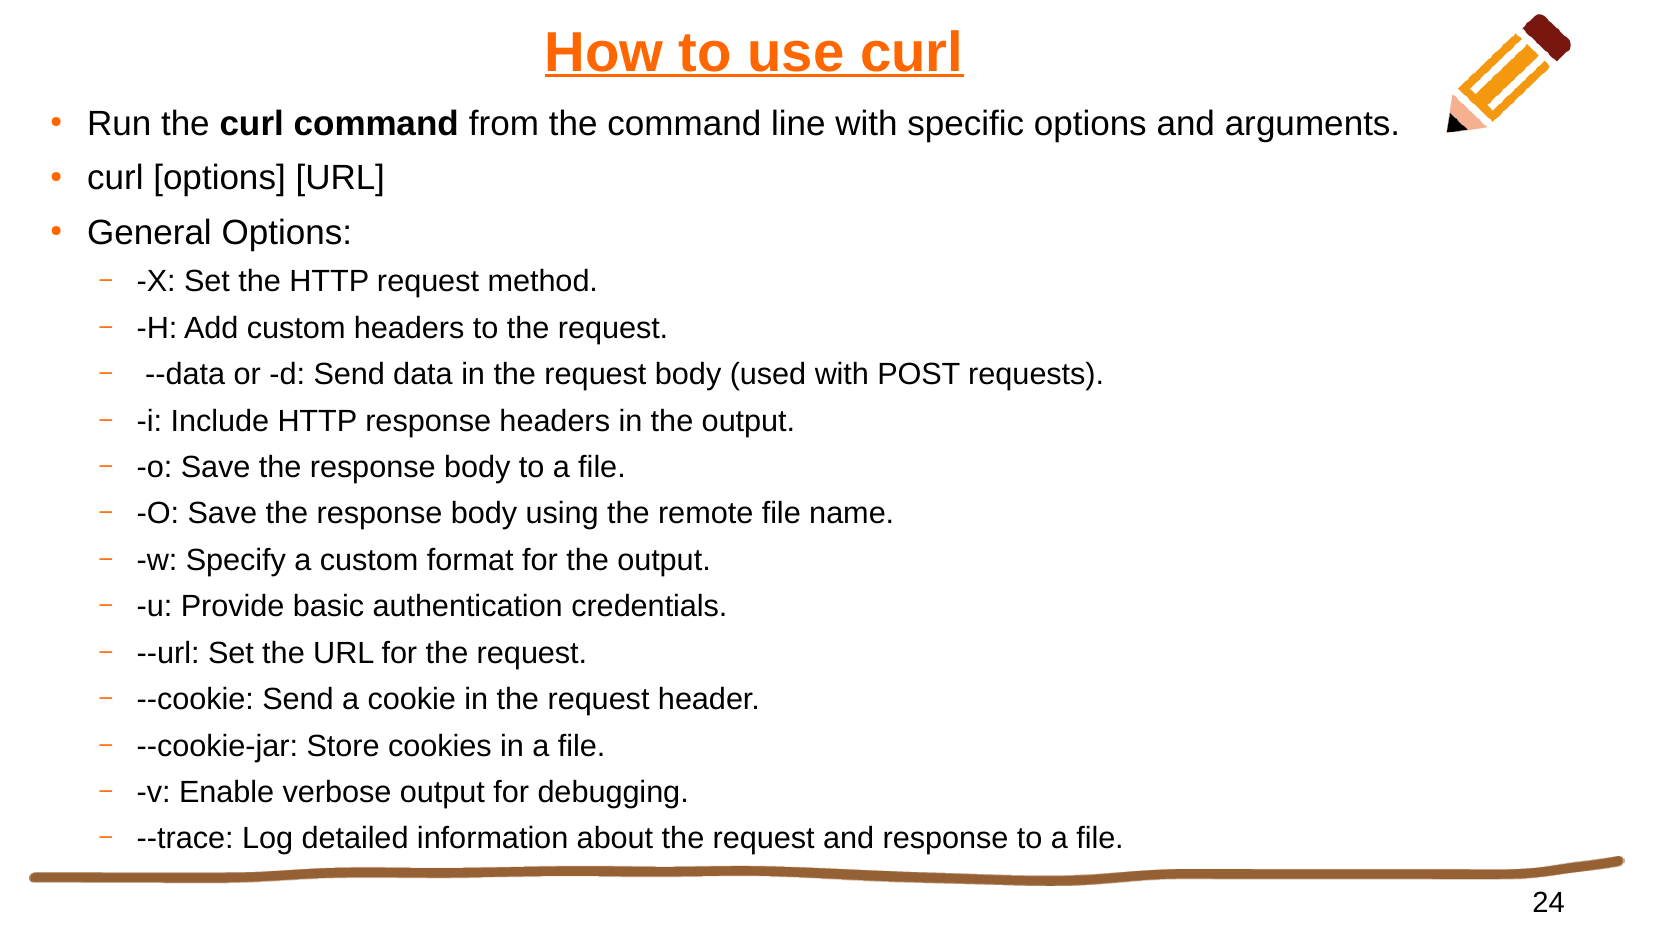

# How to use curl
Run the curl command from the command line with specific options and arguments.
curl [options] [URL]
General Options:
-X: Set the HTTP request method.
-H: Add custom headers to the request.
 --data or -d: Send data in the request body (used with POST requests).
-i: Include HTTP response headers in the output.
-o: Save the response body to a file.
-O: Save the response body using the remote file name.
-w: Specify a custom format for the output.
-u: Provide basic authentication credentials.
--url: Set the URL for the request.
--cookie: Send a cookie in the request header.
--cookie-jar: Store cookies in a file.
-v: Enable verbose output for debugging.
--trace: Log detailed information about the request and response to a file.
24